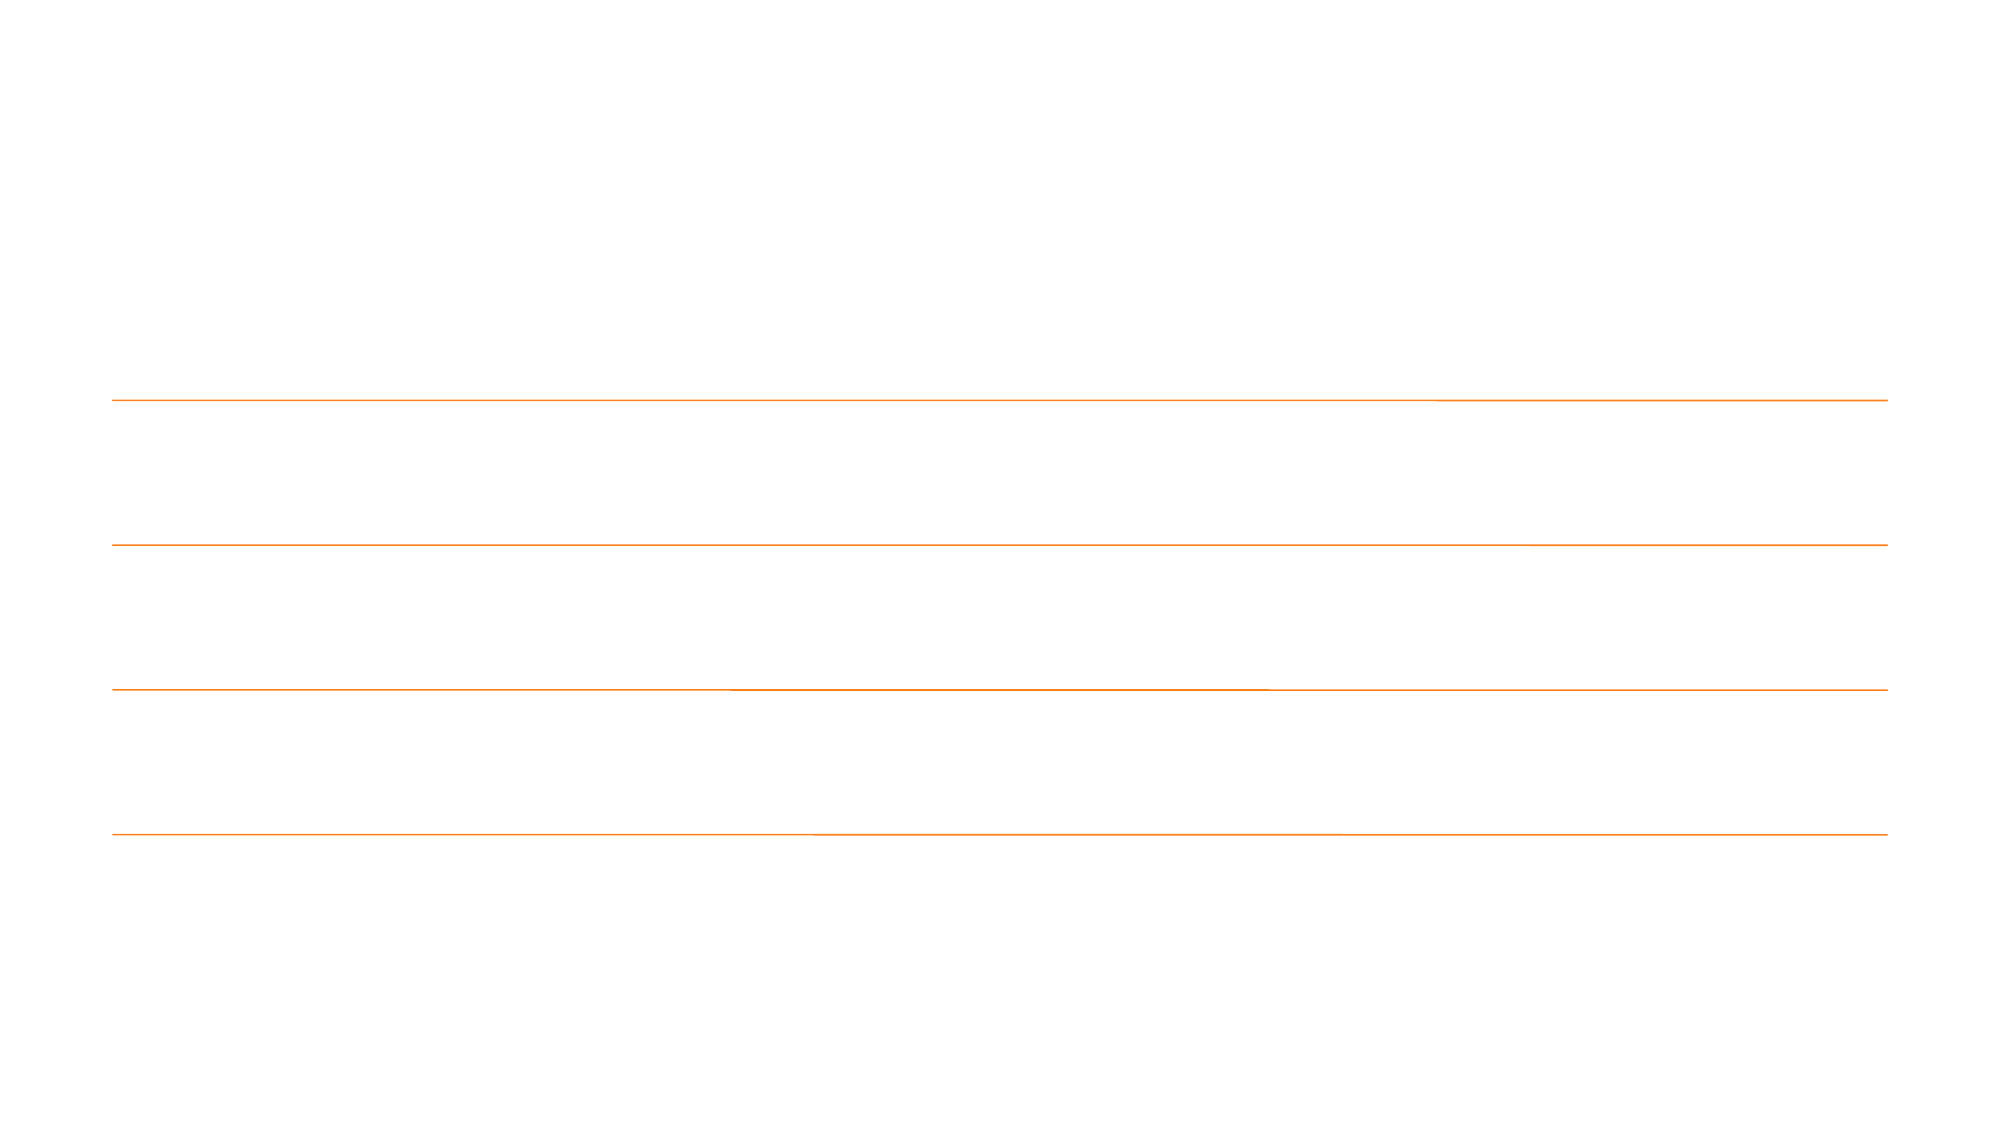

# Dataset exploration
701 images and labels: no duplicates found
32 semantic classes in total – Void class indicates the unlabeled or uncertain pixels
Analysis of class distribution of the pixels
Class occurrence computation for each image